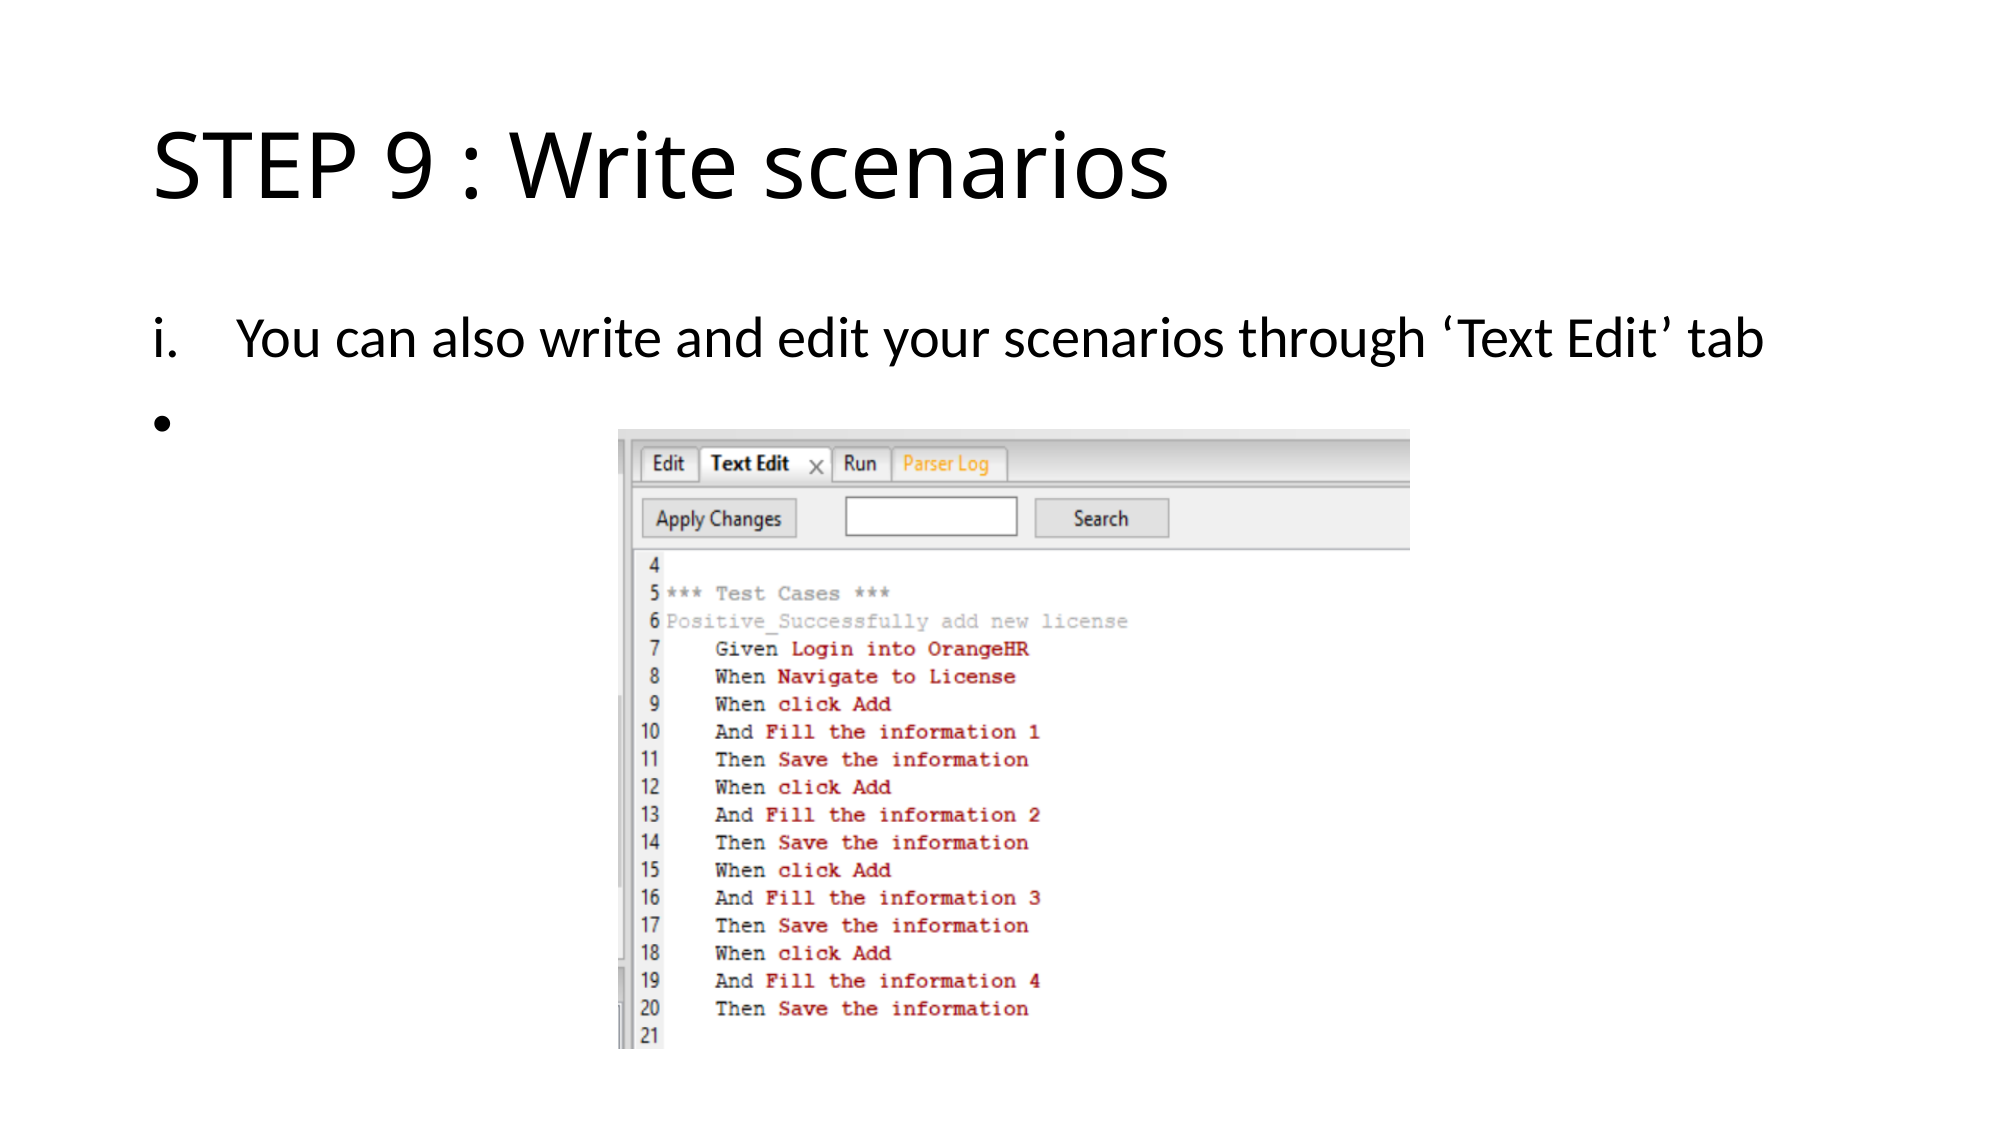

# STEP 9 : Write scenarios
You can also write and edit your scenarios through ‘Text Edit’ tab